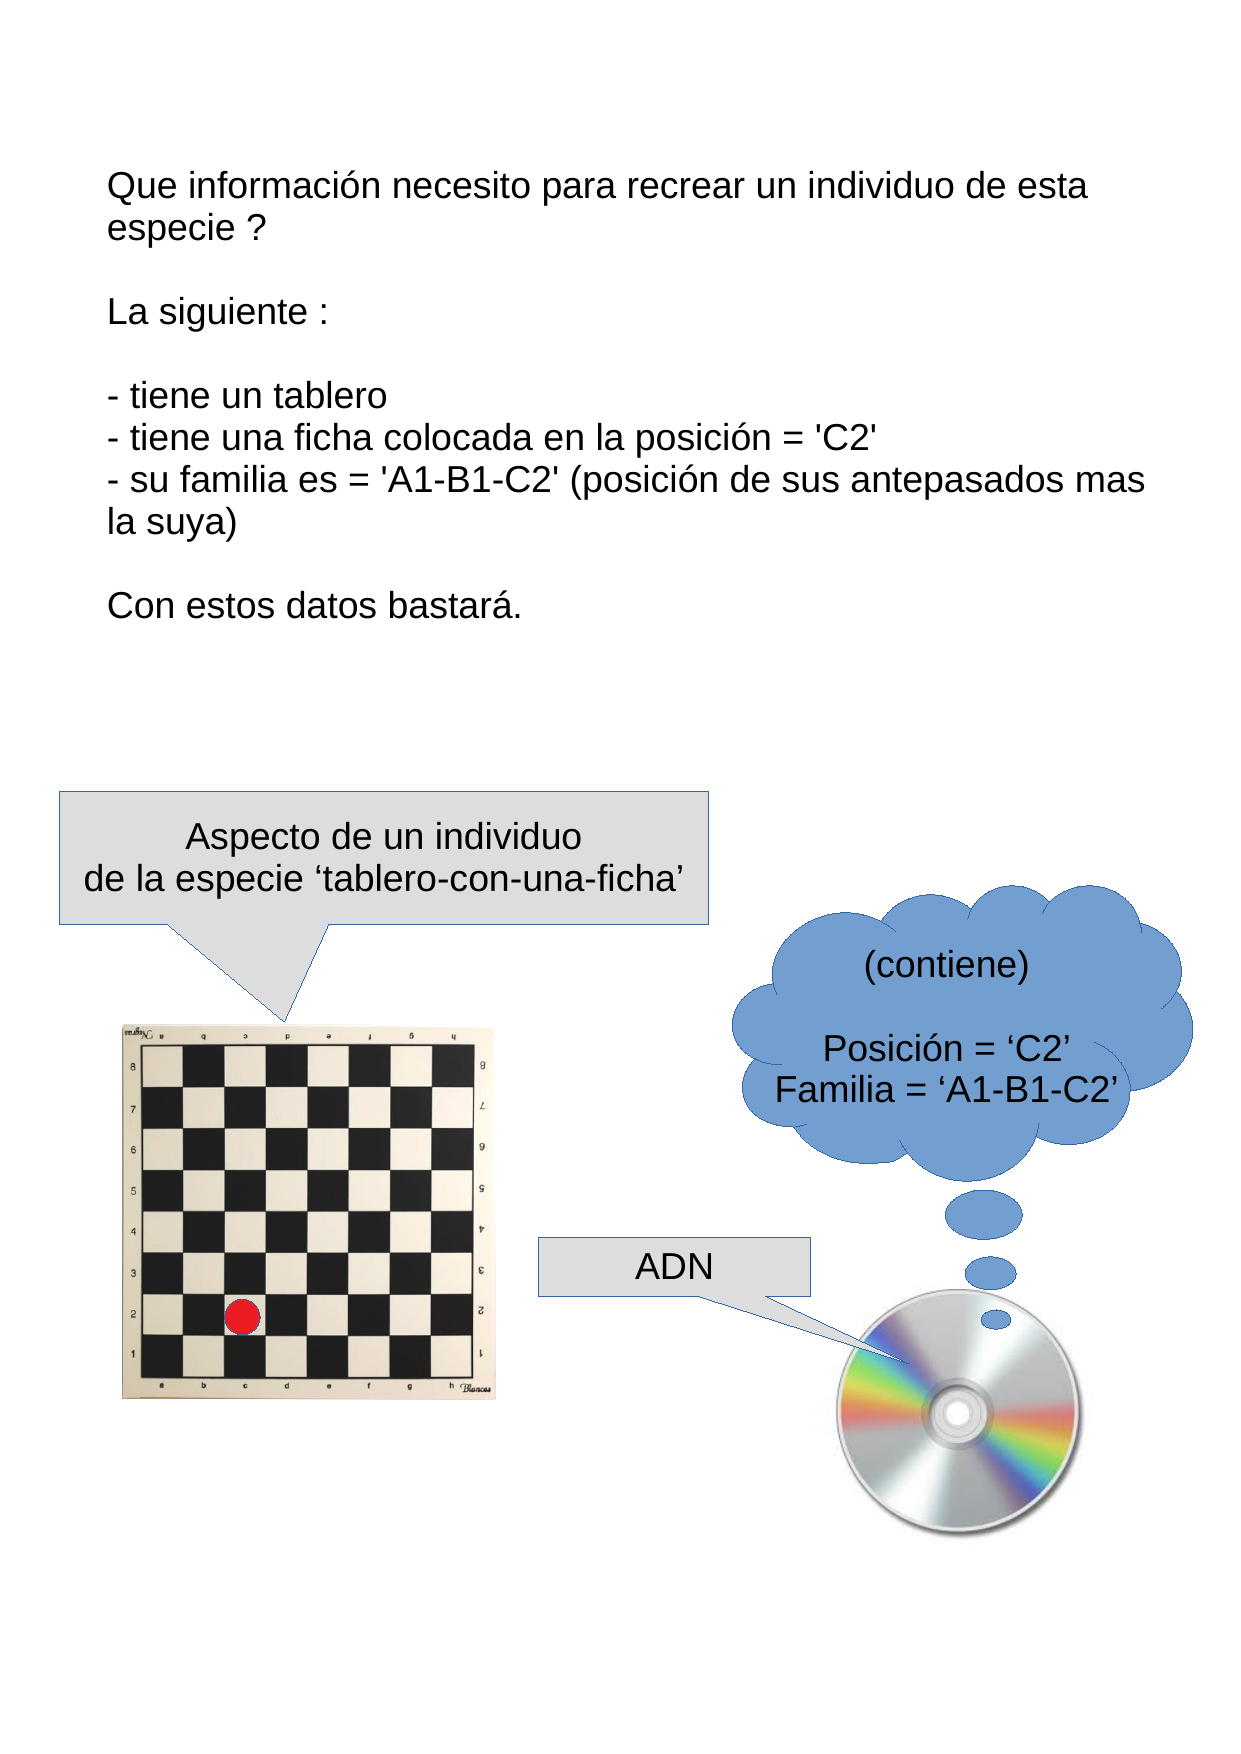

Que información necesito para recrear un individuo de esta especie ?
La siguiente :
- tiene un tablero
- tiene una ficha colocada en la posición = 'C2'
- su familia es = 'A1-B1-C2' (posición de sus antepasados mas la suya)
Con estos datos bastará.
Aspecto de un individuo
de la especie ‘tablero-con-una-ficha’
(contiene)
Posición = ‘C2’
Familia = ‘A1-B1-C2’
ADN